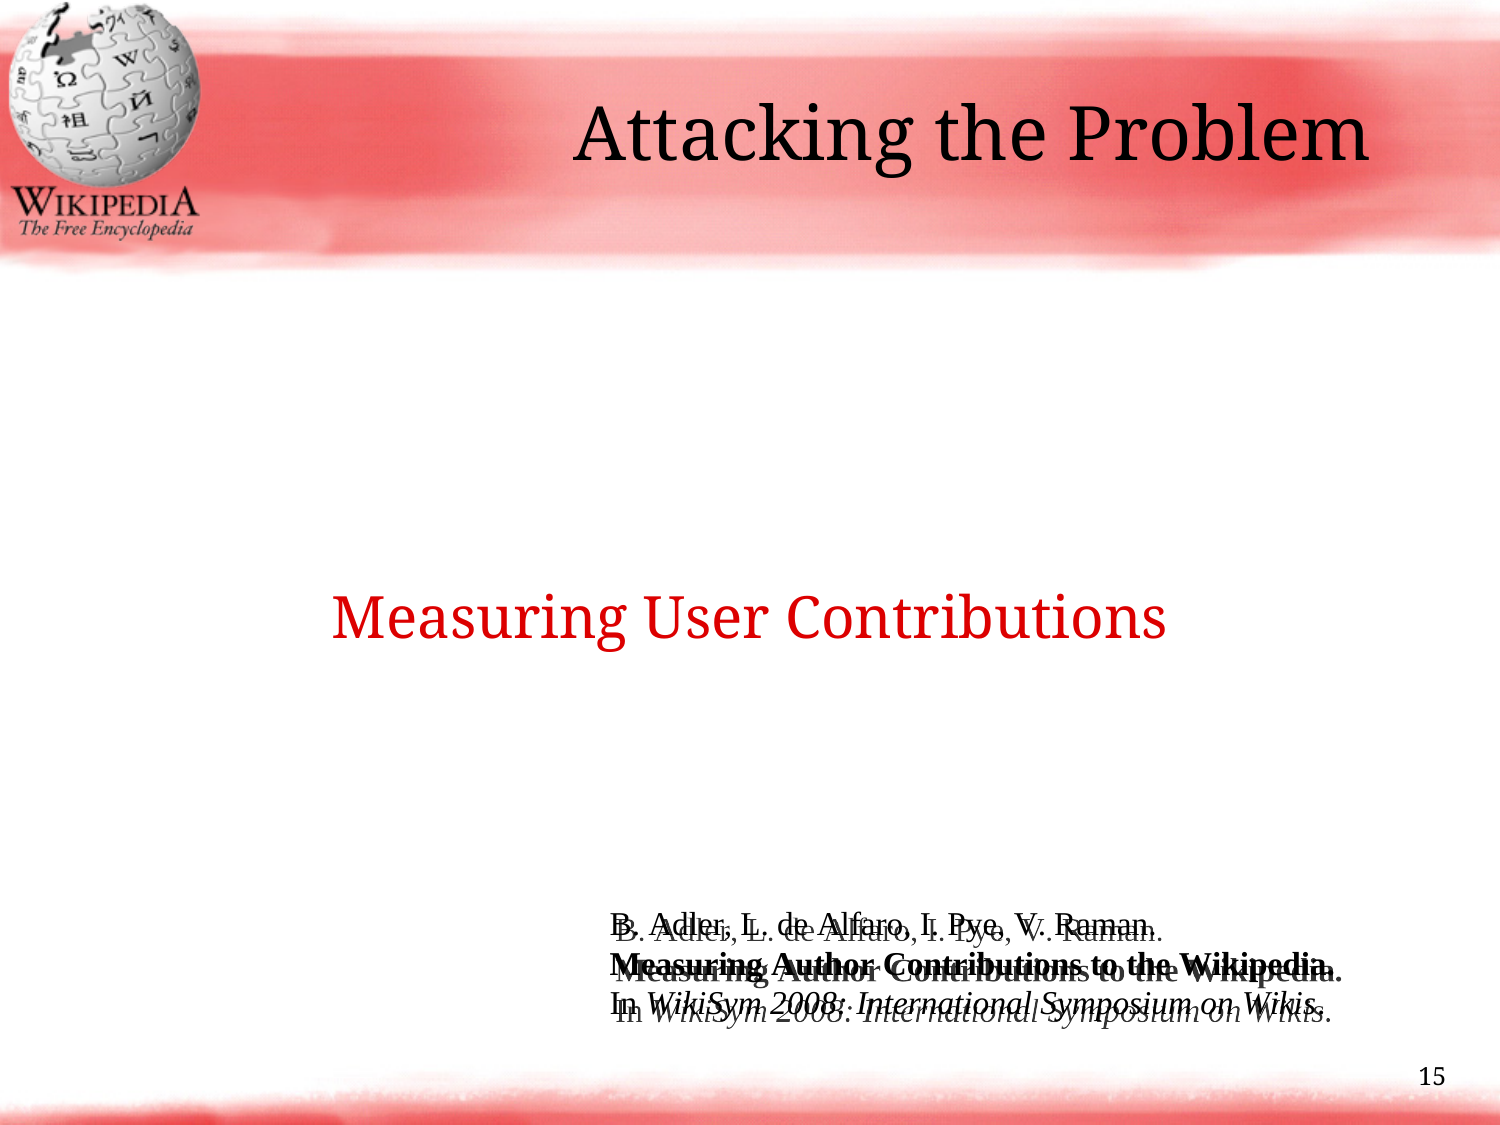

# Attacking the Problem
Measuring User Contributions
B. Adler, L. de Alfaro, I. Pye, V. Raman.
Measuring Author Contributions to the Wikipedia.
In WikiSym 2008: International Symposium on Wikis.
15